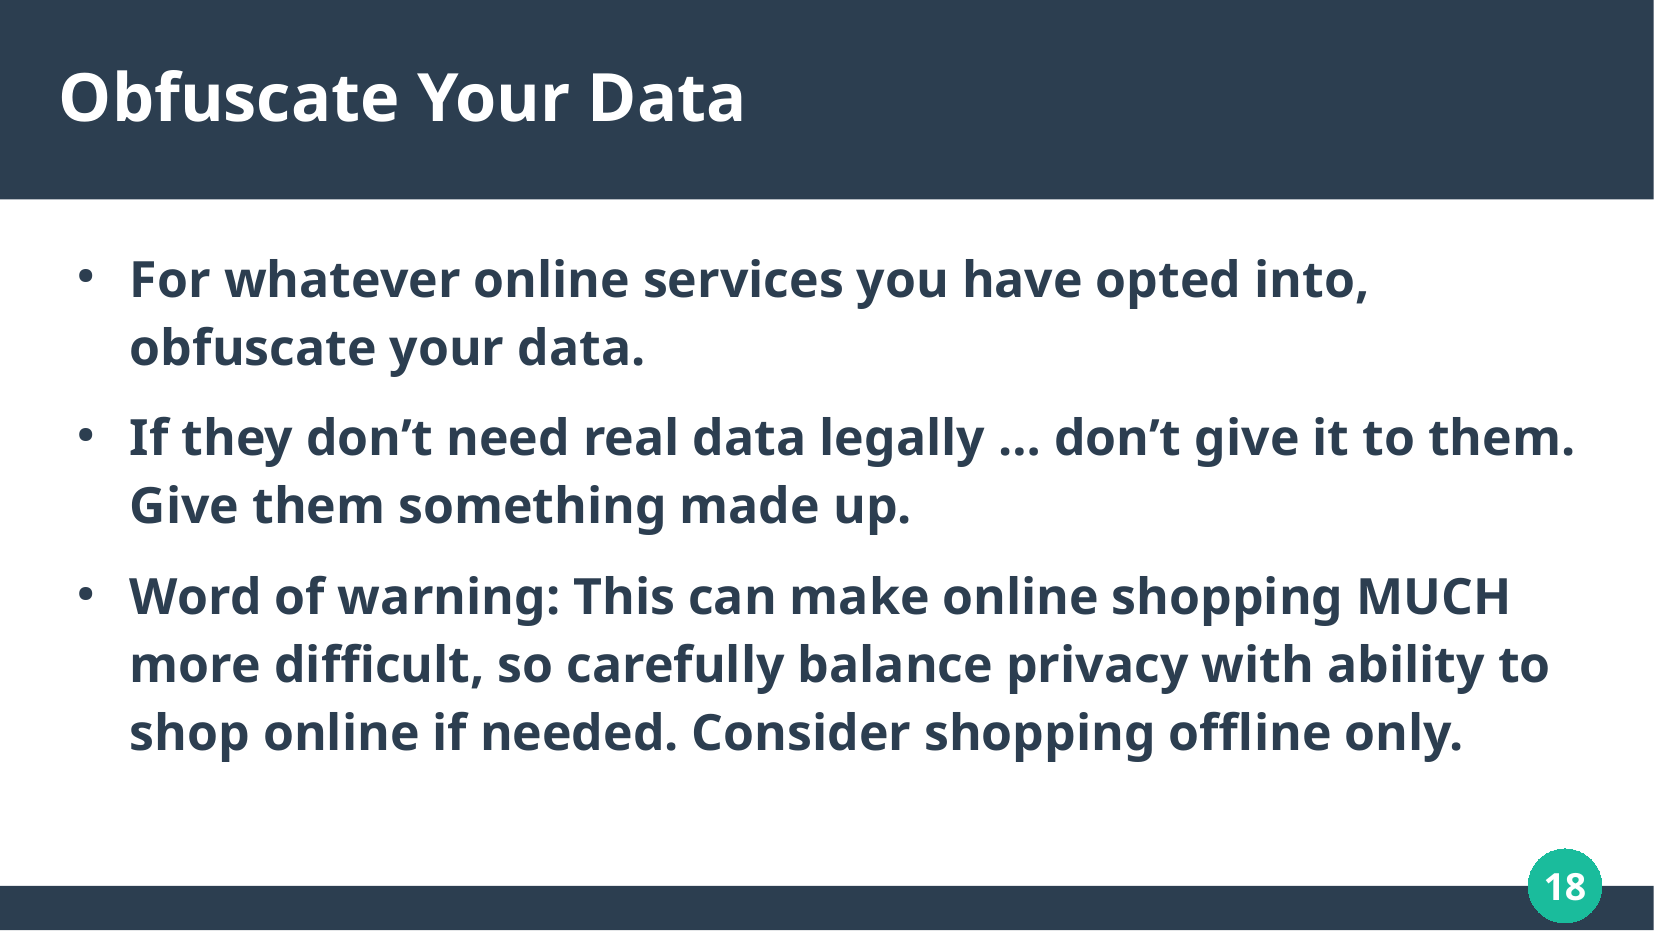

# Obfuscate Your Data
For whatever online services you have opted into, obfuscate your data.
If they don’t need real data legally … don’t give it to them. Give them something made up.
Word of warning: This can make online shopping MUCH more difficult, so carefully balance privacy with ability to shop online if needed. Consider shopping offline only.
18